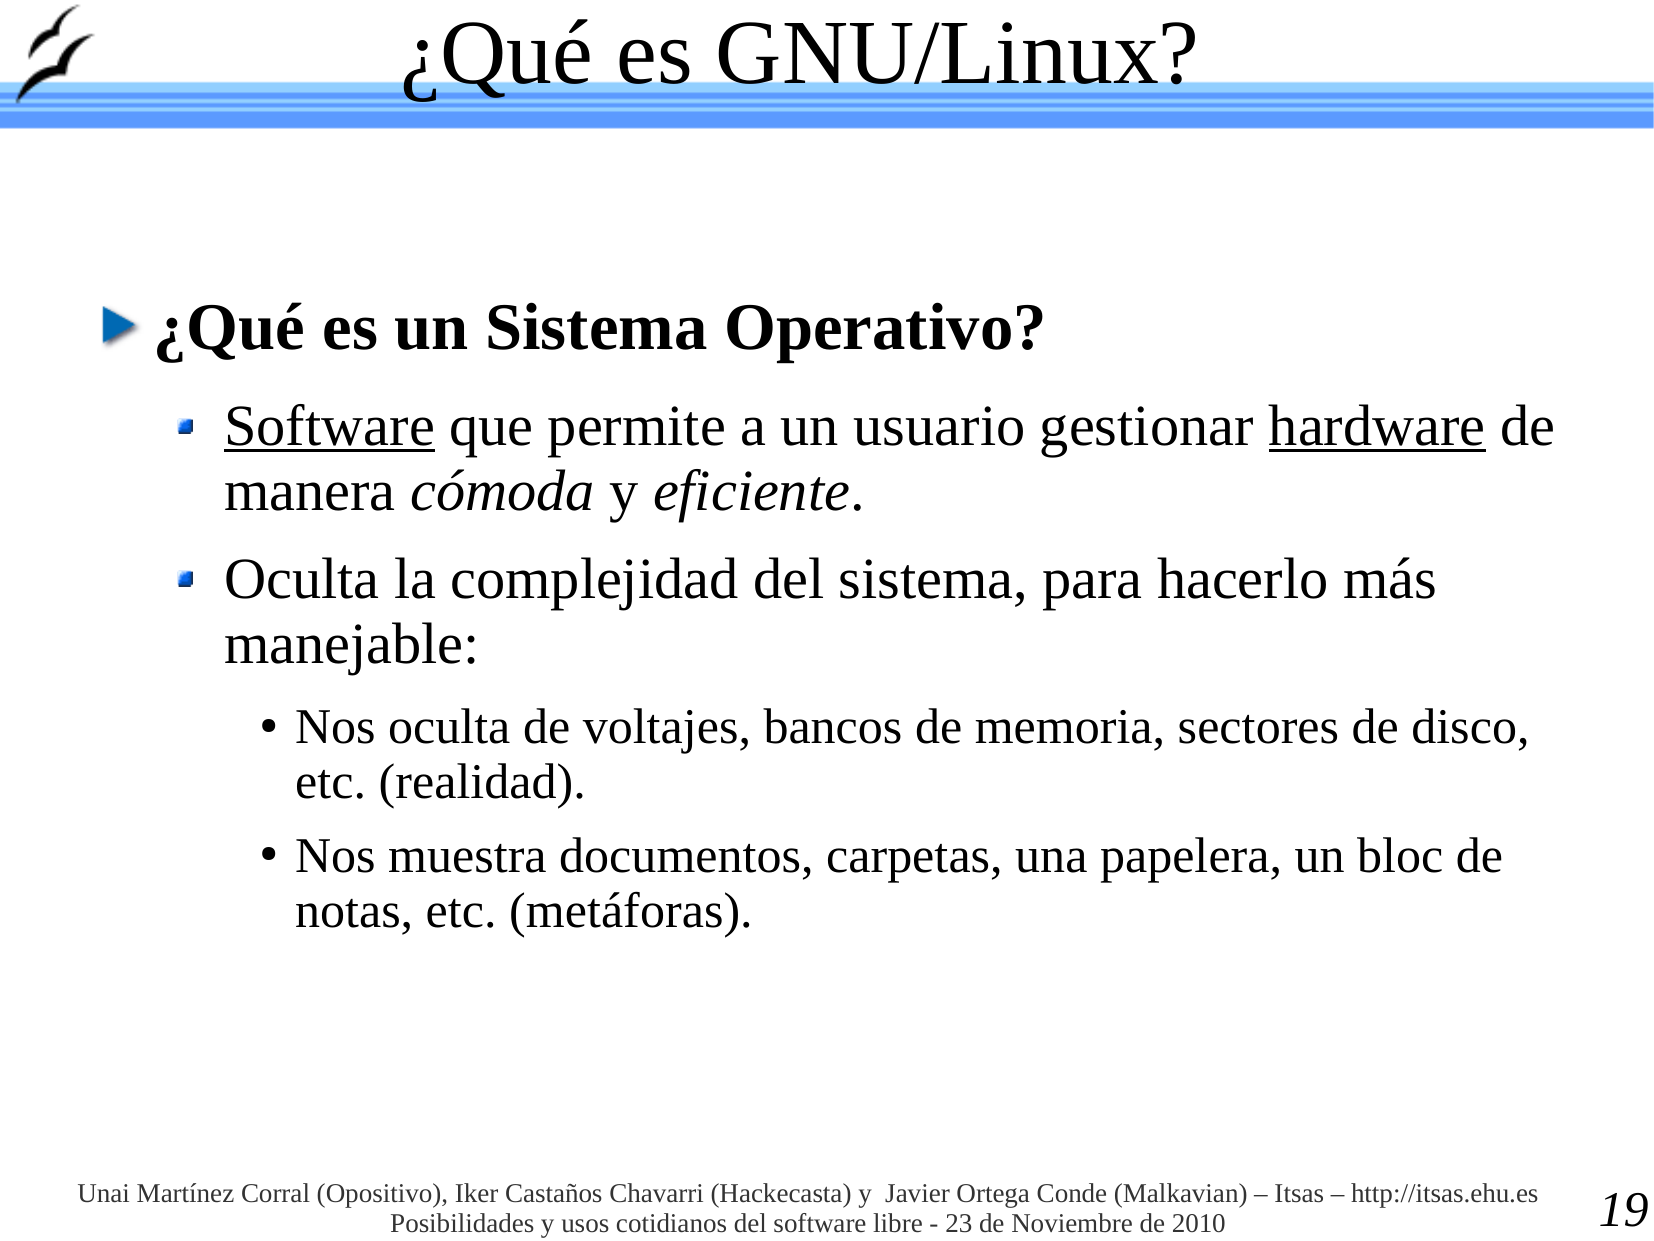

# ¿Qué es GNU/Linux?
¿Qué es un Sistema Operativo?
Software que permite a un usuario gestionar hardware de manera cómoda y eficiente.
Oculta la complejidad del sistema, para hacerlo más manejable:
Nos oculta de voltajes, bancos de memoria, sectores de disco, etc. (realidad).
Nos muestra documentos, carpetas, una papelera, un bloc de notas, etc. (metáforas).